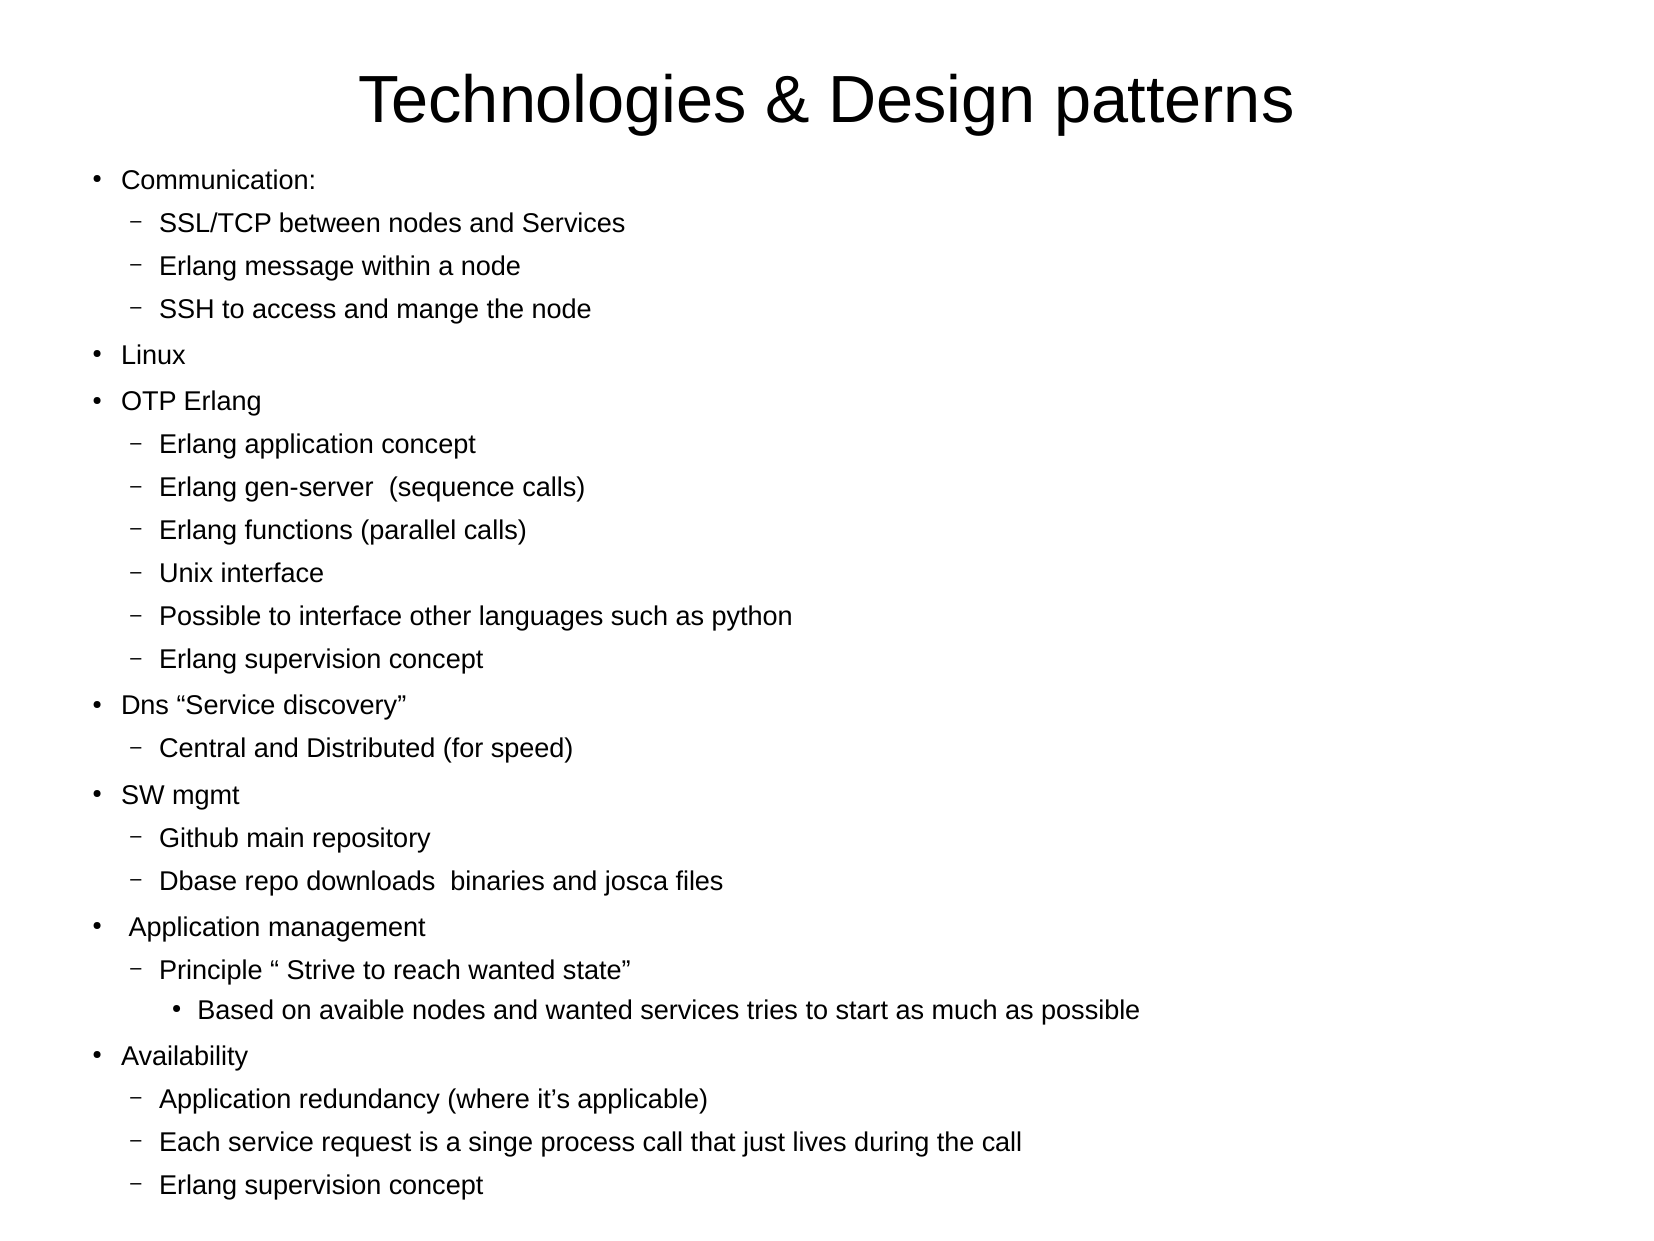

# Technologies & Design patterns
Communication:
SSL/TCP between nodes and Services
Erlang message within a node
SSH to access and mange the node
Linux
OTP Erlang
Erlang application concept
Erlang gen-server (sequence calls)
Erlang functions (parallel calls)
Unix interface
Possible to interface other languages such as python
Erlang supervision concept
Dns “Service discovery”
Central and Distributed (for speed)
SW mgmt
Github main repository
Dbase repo downloads binaries and josca files
 Application management
Principle “ Strive to reach wanted state”
Based on avaible nodes and wanted services tries to start as much as possible
Availability
Application redundancy (where it’s applicable)
Each service request is a singe process call that just lives during the call
Erlang supervision concept